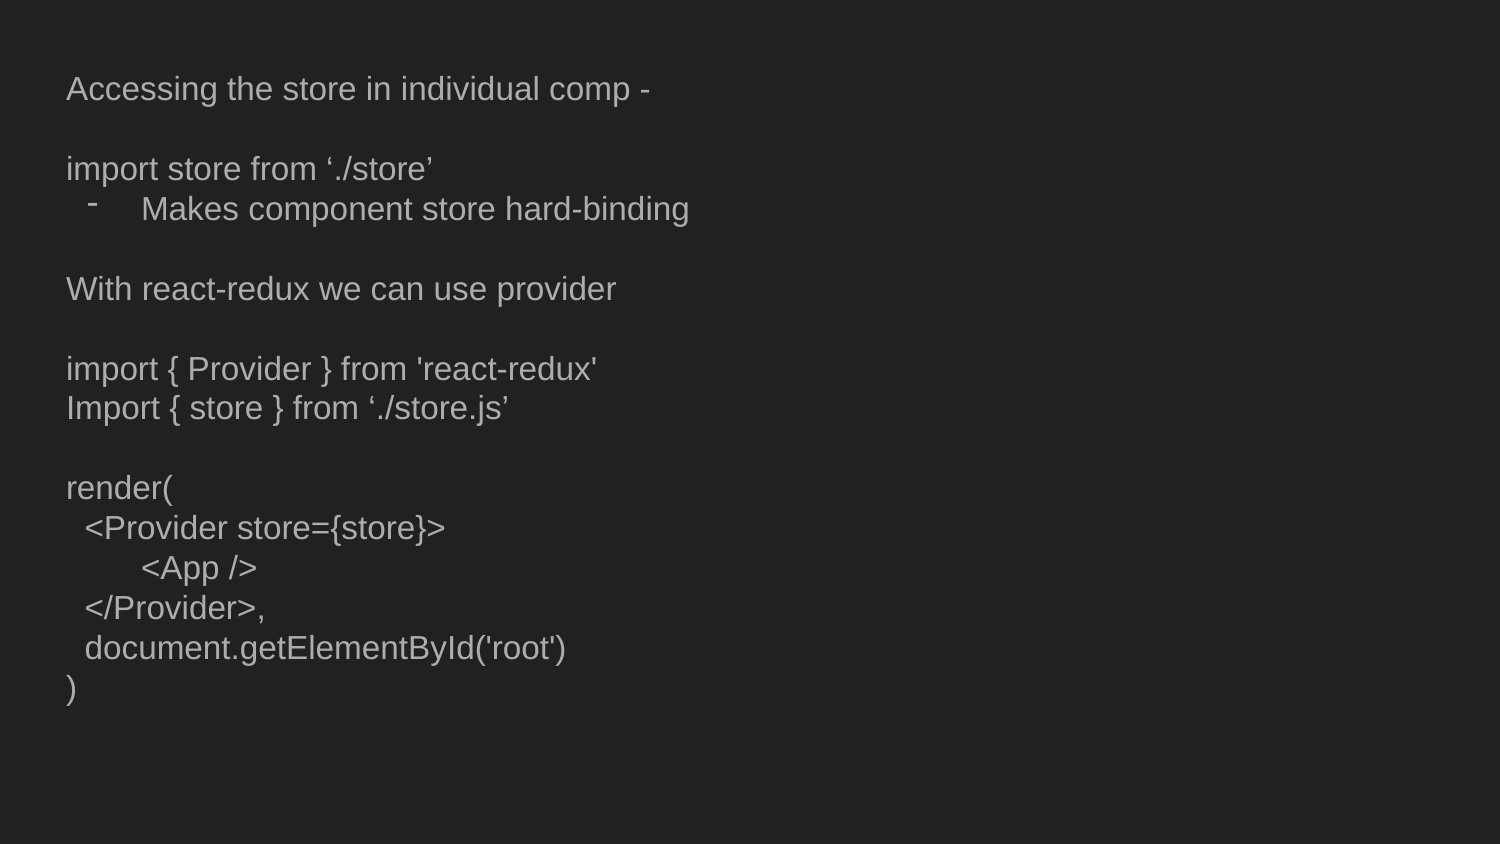

# Accessing the store in individual comp -
import store from ‘./store’
Makes component store hard-binding
With react-redux we can use provider
import { Provider } from 'react-redux'
Import { store } from ‘./store.js’
render(
 <Provider store={store}>
	<App />
 </Provider>,
 document.getElementById('root')
)